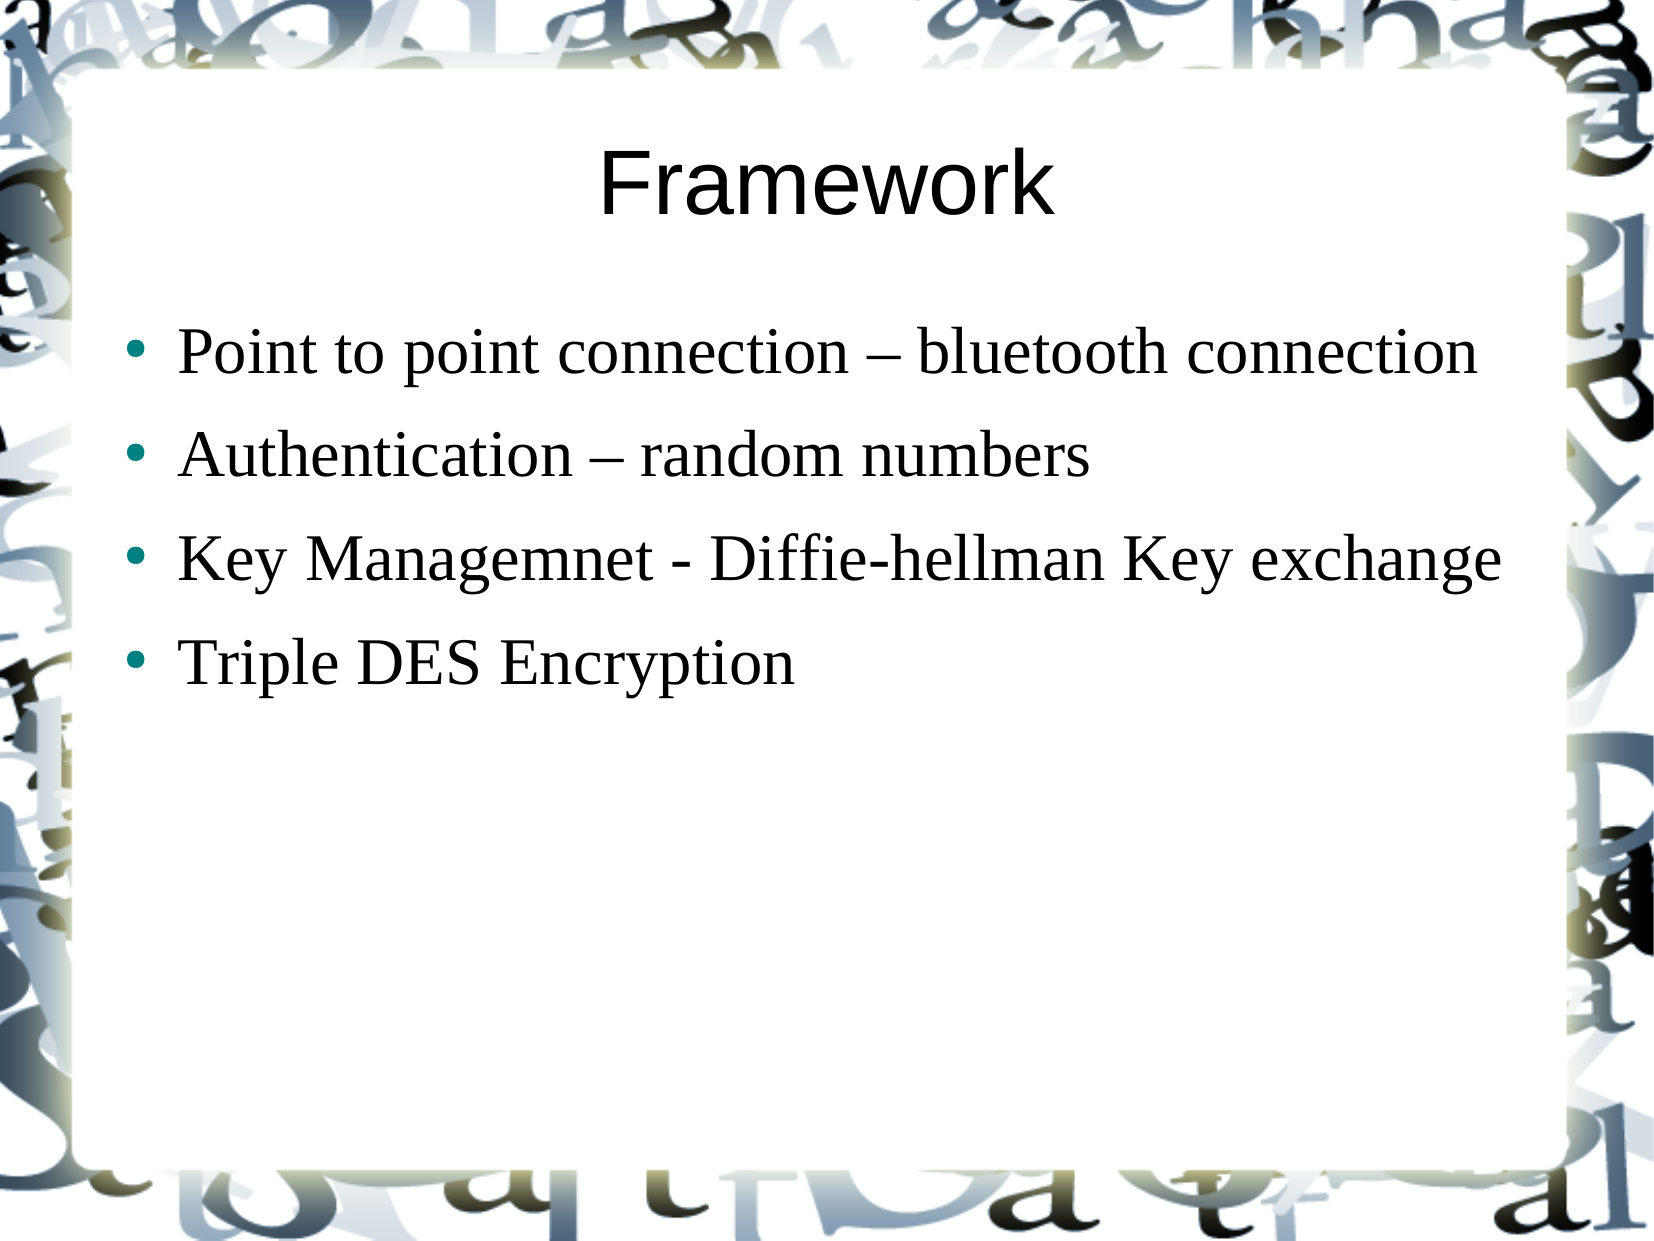

# Framework
Point to point connection – bluetooth connection
Authentication – random numbers
Key Managemnet - Diffie-hellman Key exchange
Triple DES Encryption